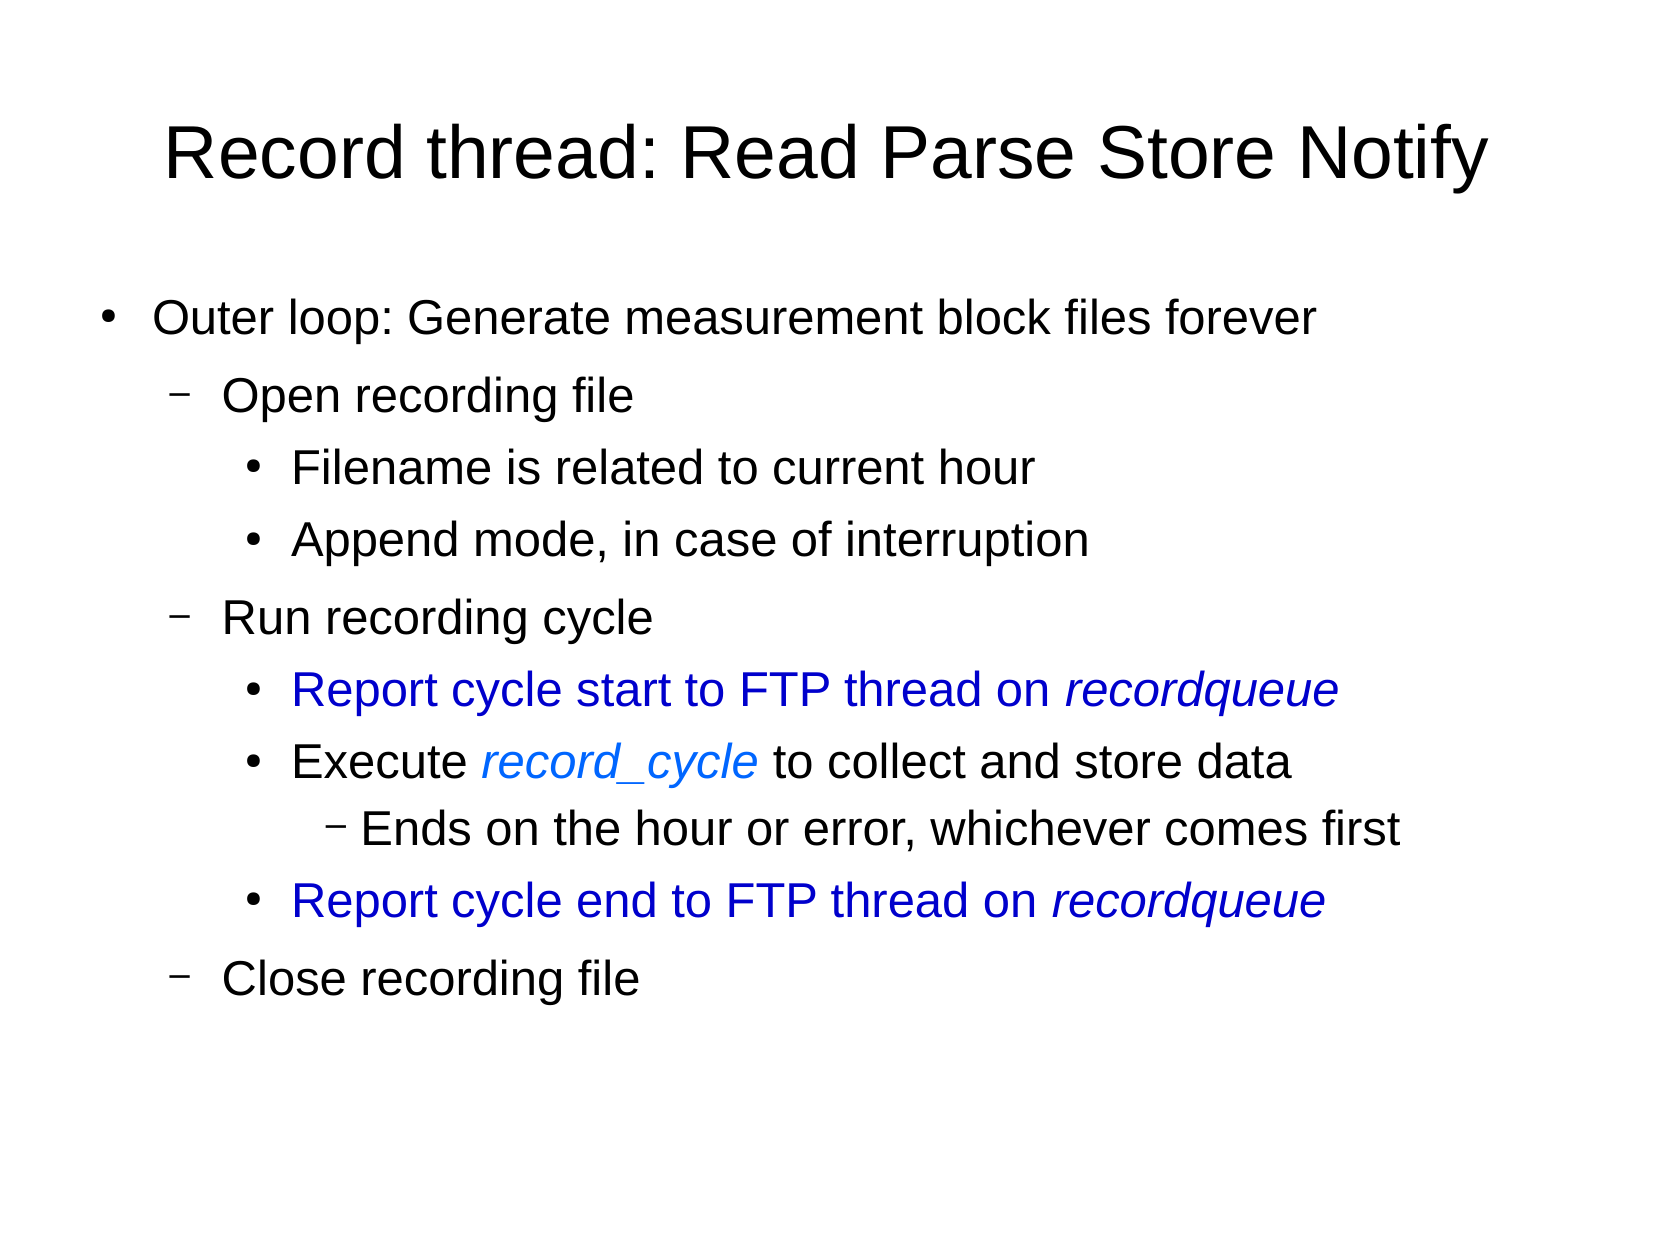

# Record thread: Read Parse Store Notify
Outer loop: Generate measurement block files forever
Open recording file
Filename is related to current hour
Append mode, in case of interruption
Run recording cycle
Report cycle start to FTP thread on recordqueue
Execute record_cycle to collect and store data
Ends on the hour or error, whichever comes first
Report cycle end to FTP thread on recordqueue
Close recording file